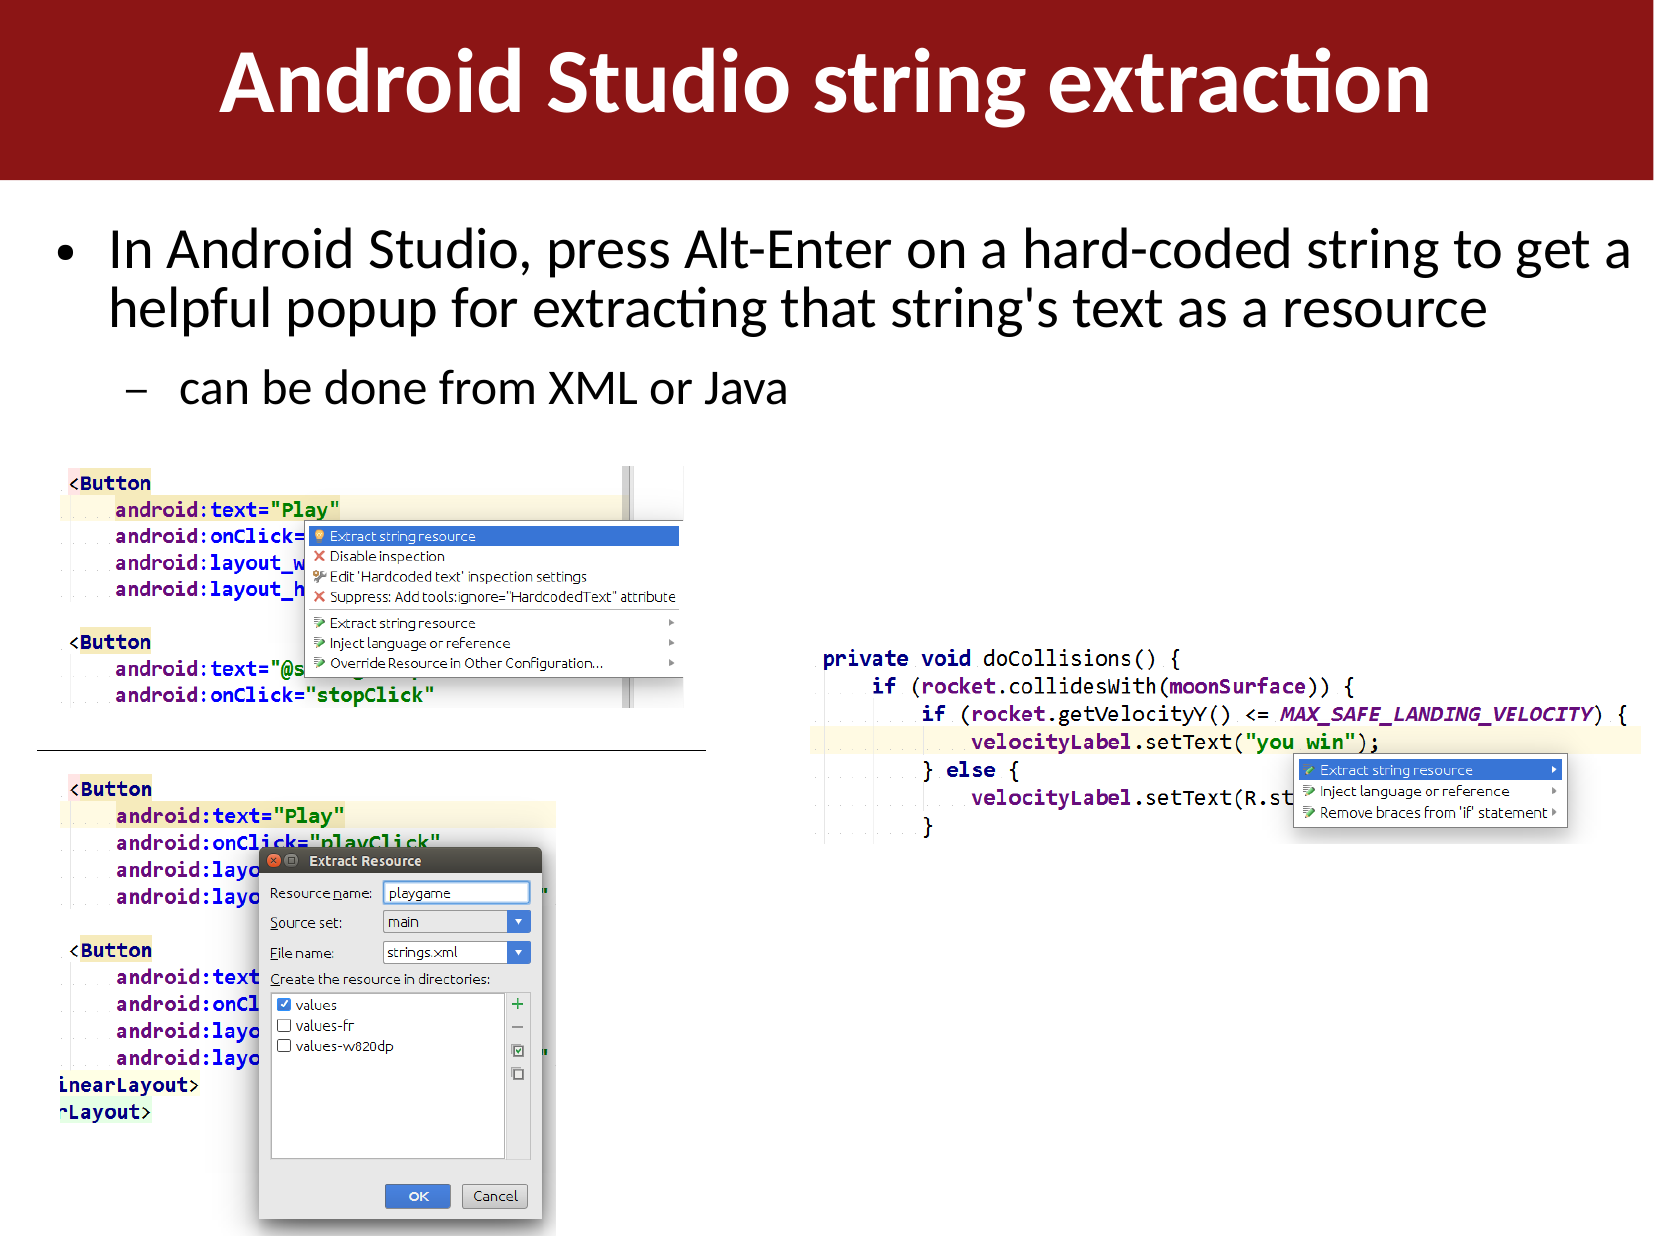

# Android Studio string extraction
In Android Studio, press Alt-Enter on a hard-coded string to get a helpful popup for extracting that string's text as a resource
can be done from XML or Java